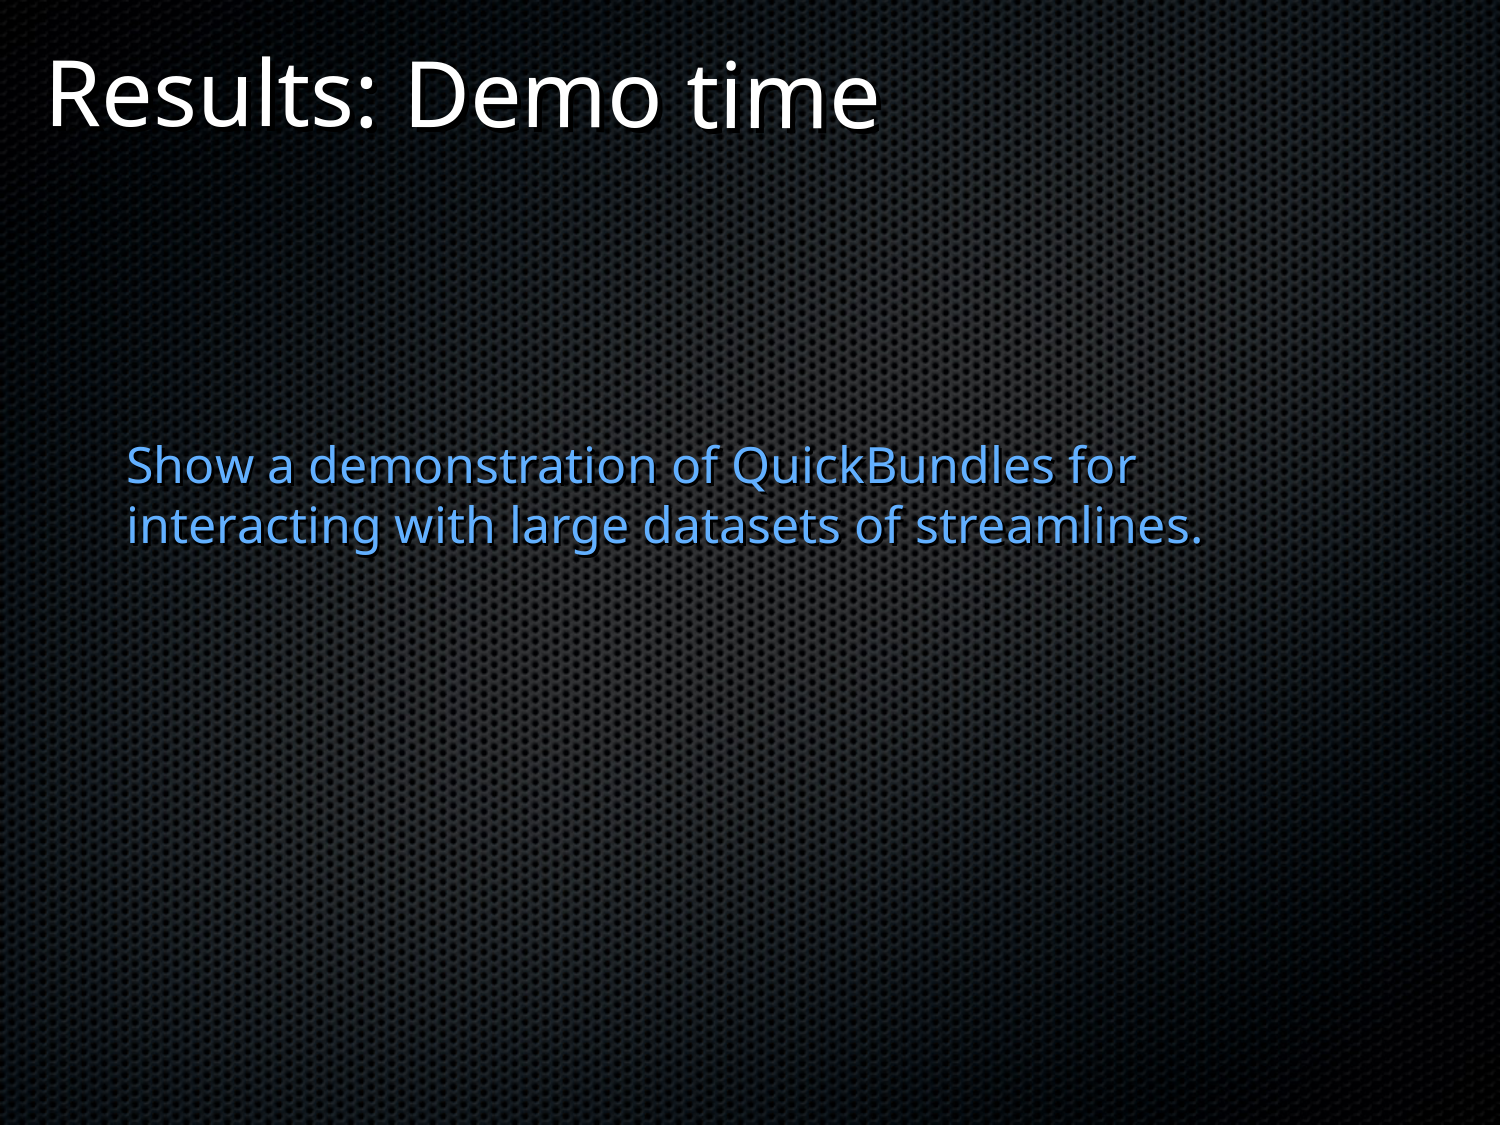

# Results: Demo time
Show a demonstration of QuickBundles for interacting with large datasets of streamlines.